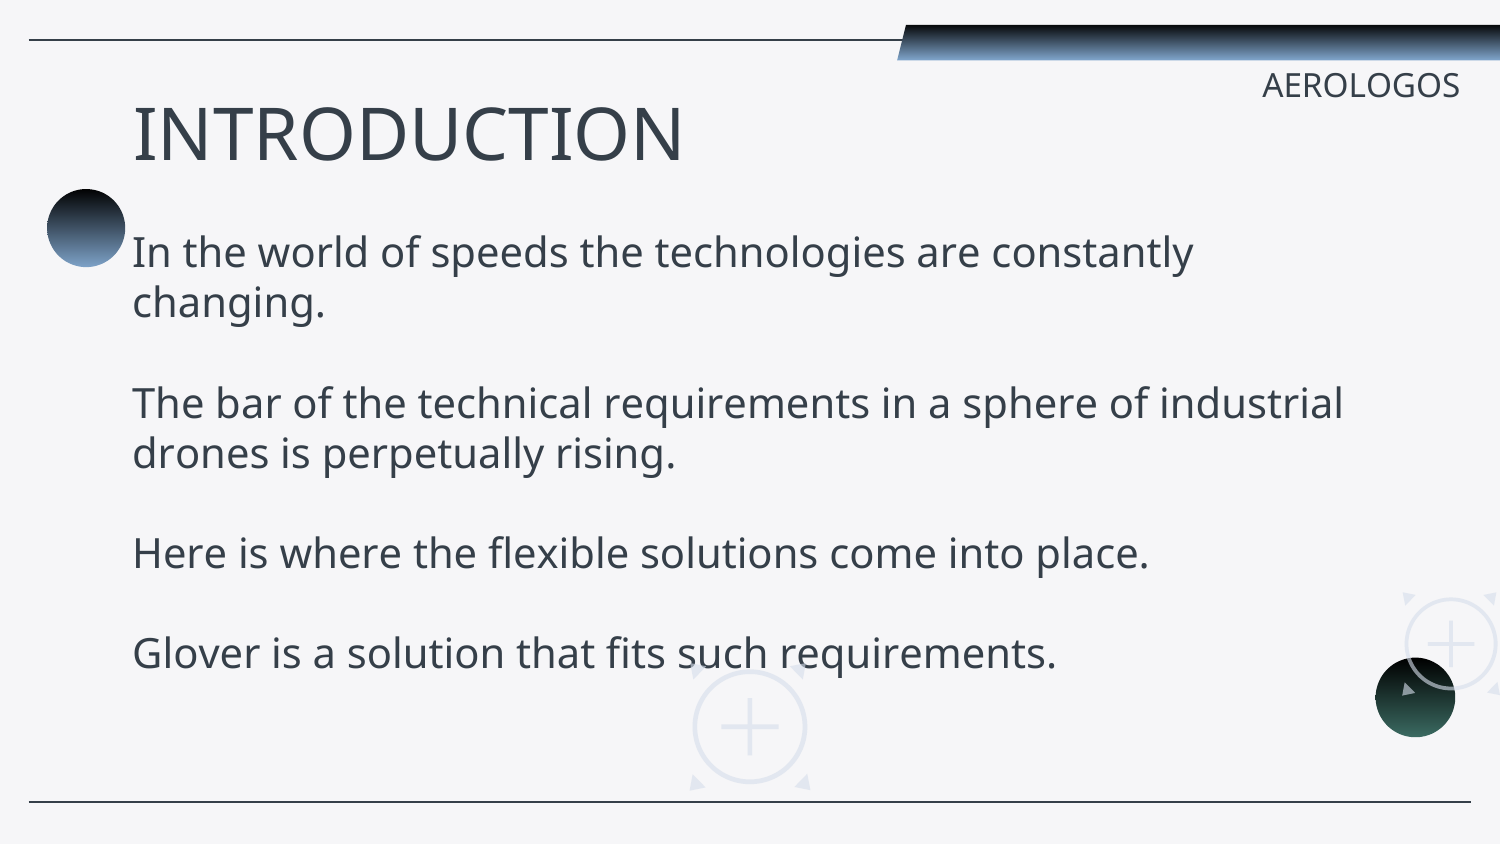

AEROLOGOS
# INTRODUCTION
In the world of speeds the technologies are constantly changing.
The bar of the technical requirements in a sphere of industrial drones is perpetually rising.
Here is where the flexible solutions come into place.
Glover is a solution that fits such requirements.